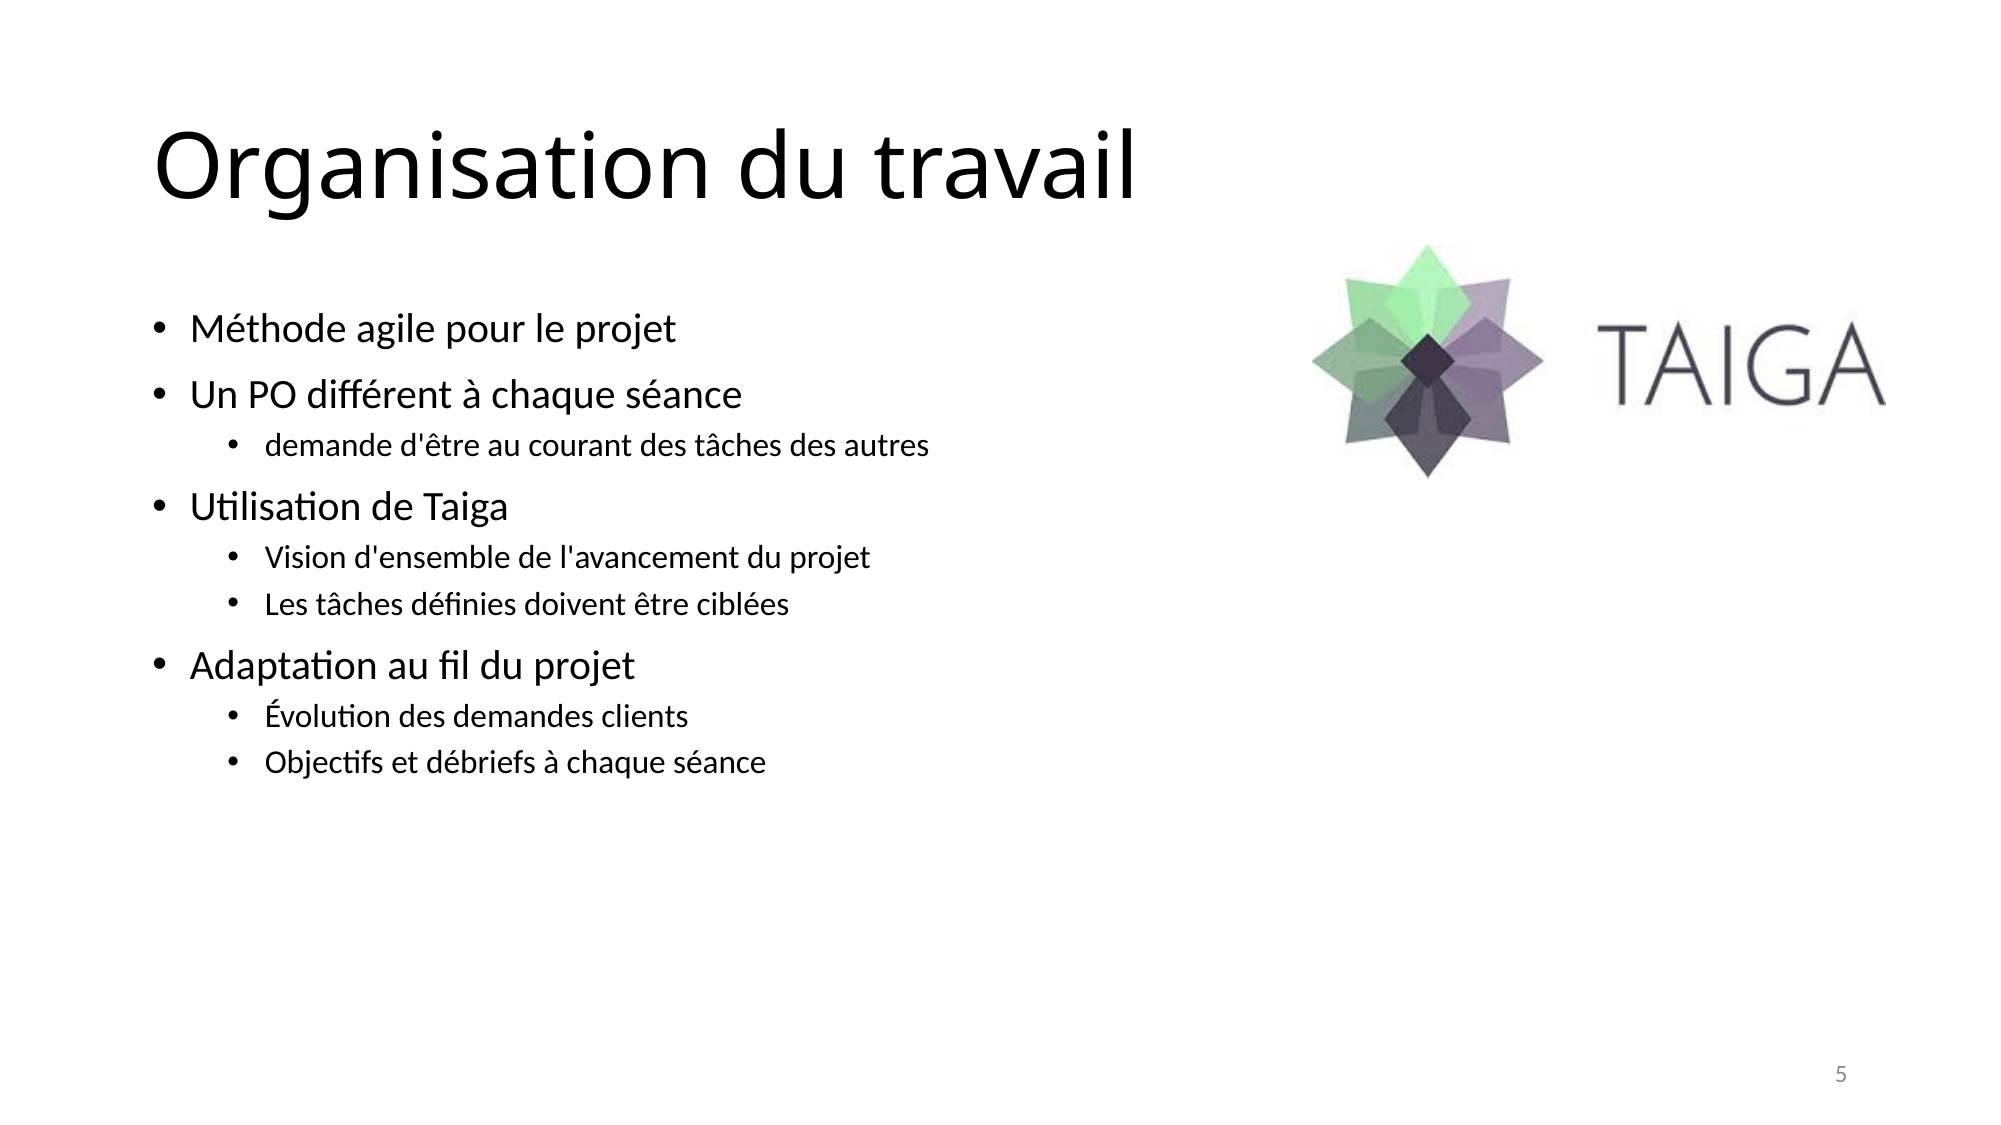

Organisation du travail
Méthode agile pour le projet
Un PO différent à chaque séance
demande d'être au courant des tâches des autres
Utilisation de Taiga
Vision d'ensemble de l'avancement du projet
Les tâches définies doivent être ciblées
Adaptation au fil du projet
Évolution des demandes clients
Objectifs et débriefs à chaque séance